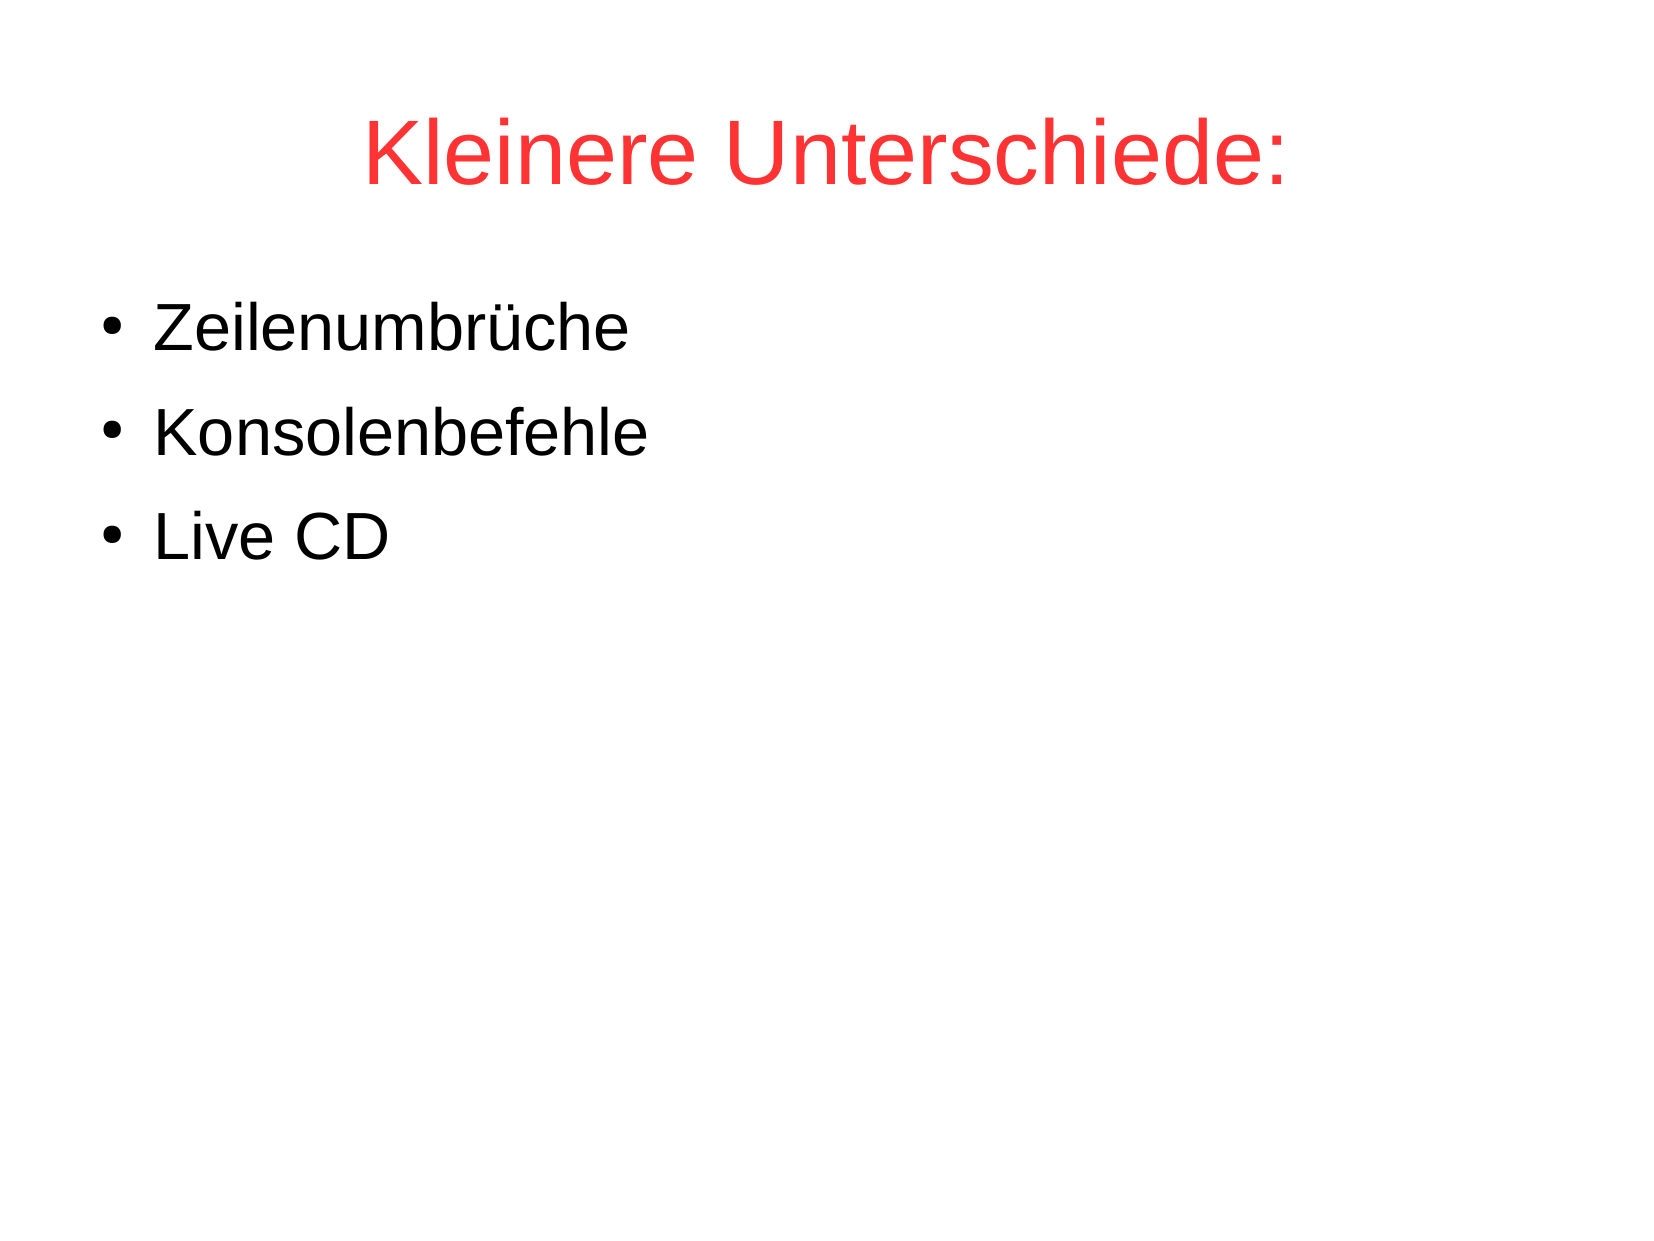

# Kleinere Unterschiede:
Zeilenumbrüche
Konsolenbefehle
Live CD